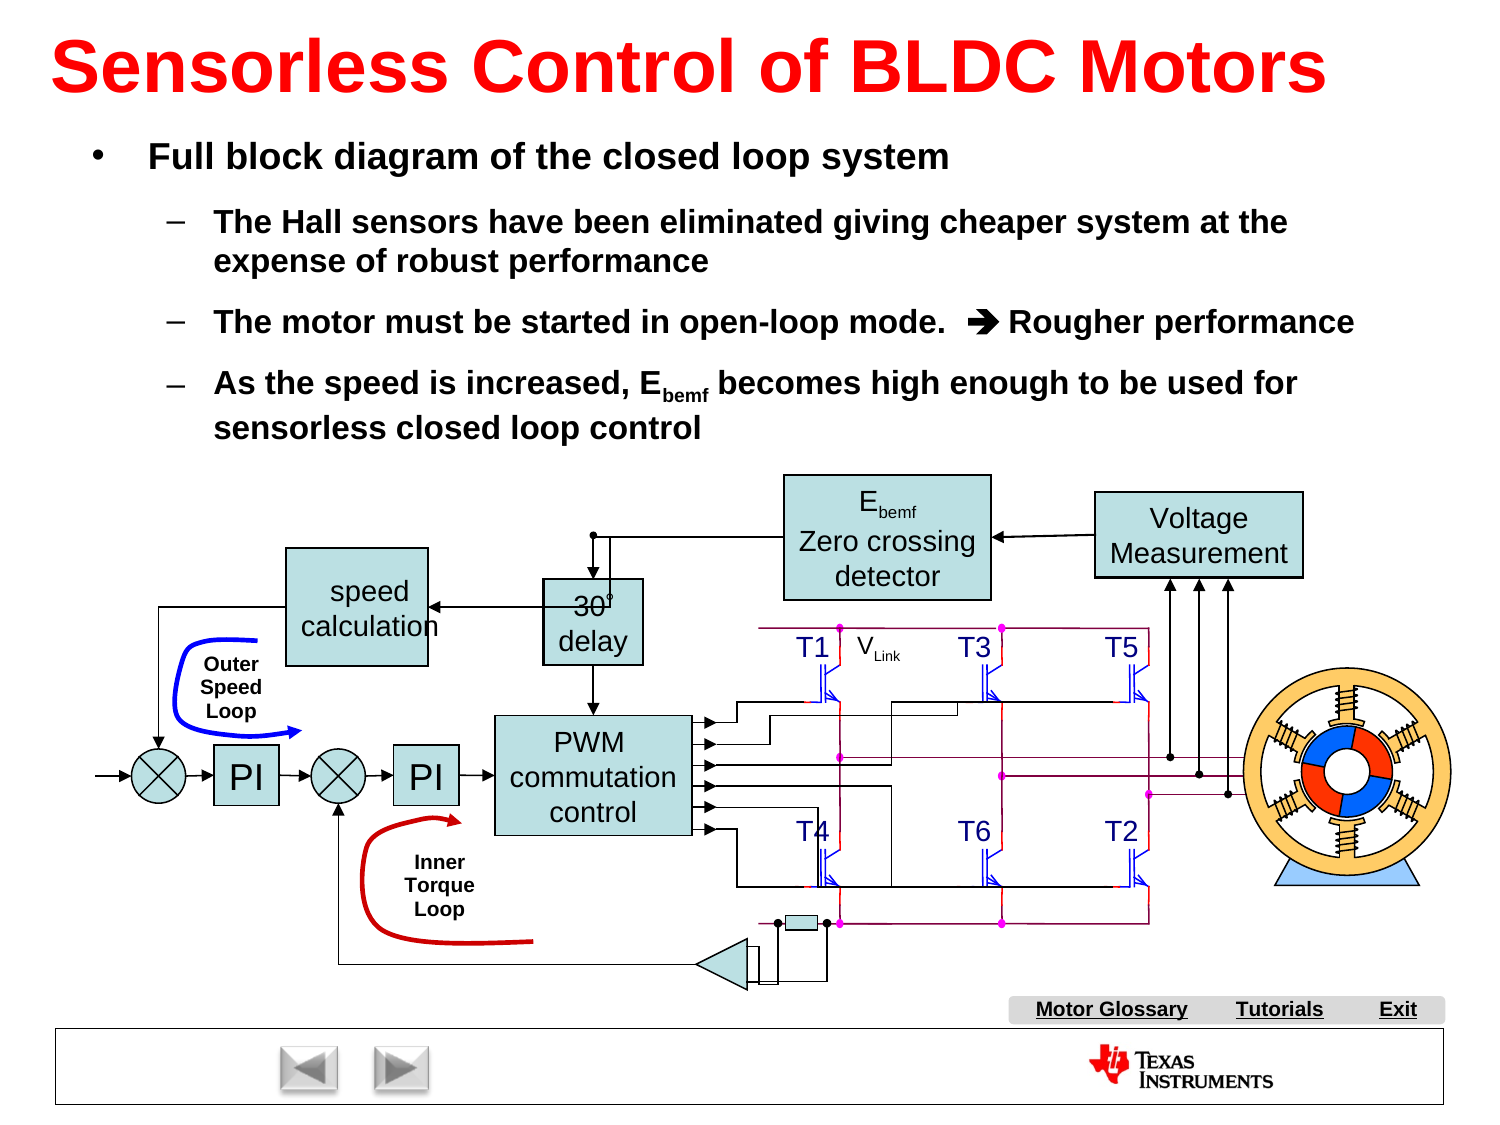

# Sensorless Control of BLDC Motors
Full block diagram of the closed loop system
The Hall sensors have been eliminated giving cheaper system at the expense of robust performance
The motor must be started in open-loop mode.  Rougher performance
As the speed is increased, Ebemf becomes high enough to be used for sensorless closed loop control
Ebemf
Zero crossing
detector
Voltage
Measurement
speed
calculation
30
delay
VLink
T1
T3
T5
Outer Speed Loop
PWM
commutation
control
PI
PI
T4
T6
T2
Inner Torque Loop